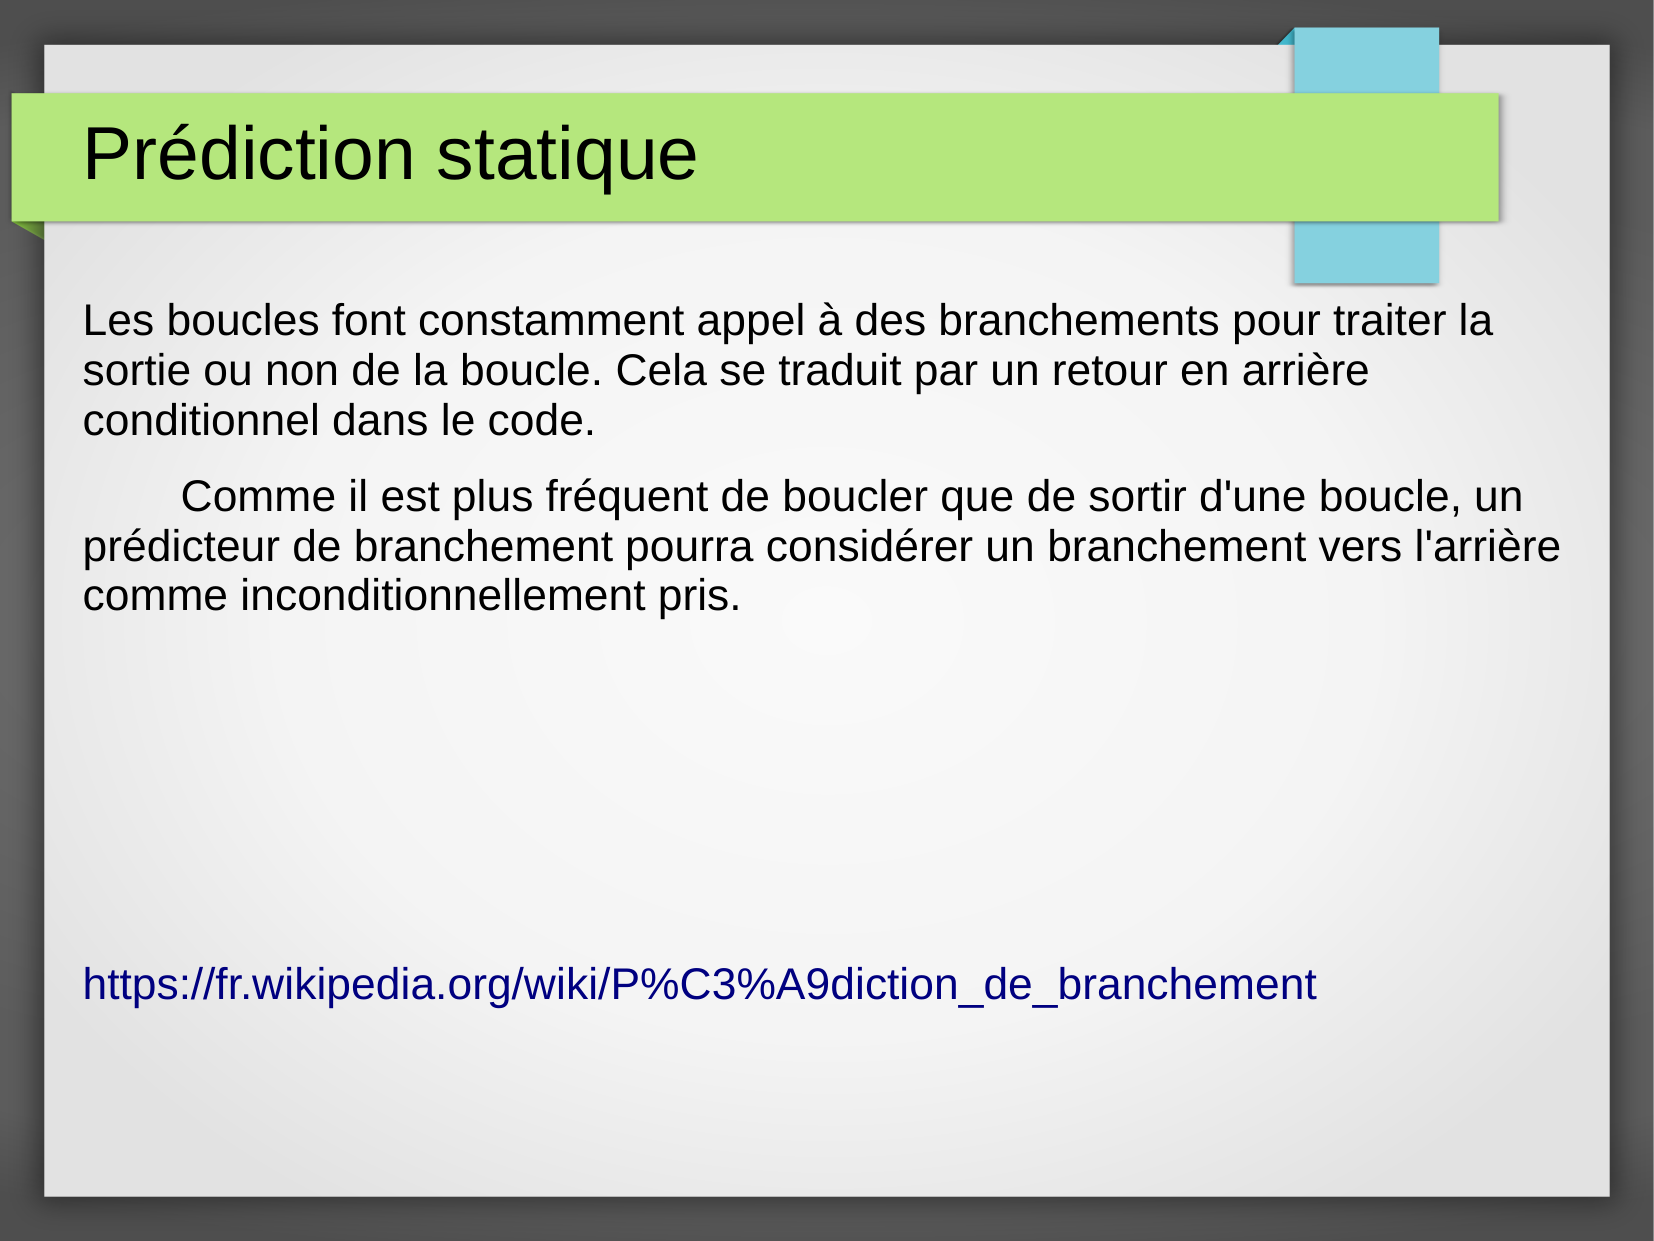

# Prédiction statique
Les boucles font constamment appel à des branchements pour traiter la sortie ou non de la boucle. Cela se traduit par un retour en arrière conditionnel dans le code.
 Comme il est plus fréquent de boucler que de sortir d'une boucle, un prédicteur de branchement pourra considérer un branchement vers l'arrière comme inconditionnellement pris.
https://fr.wikipedia.org/wiki/P%C3%A9diction_de_branchement